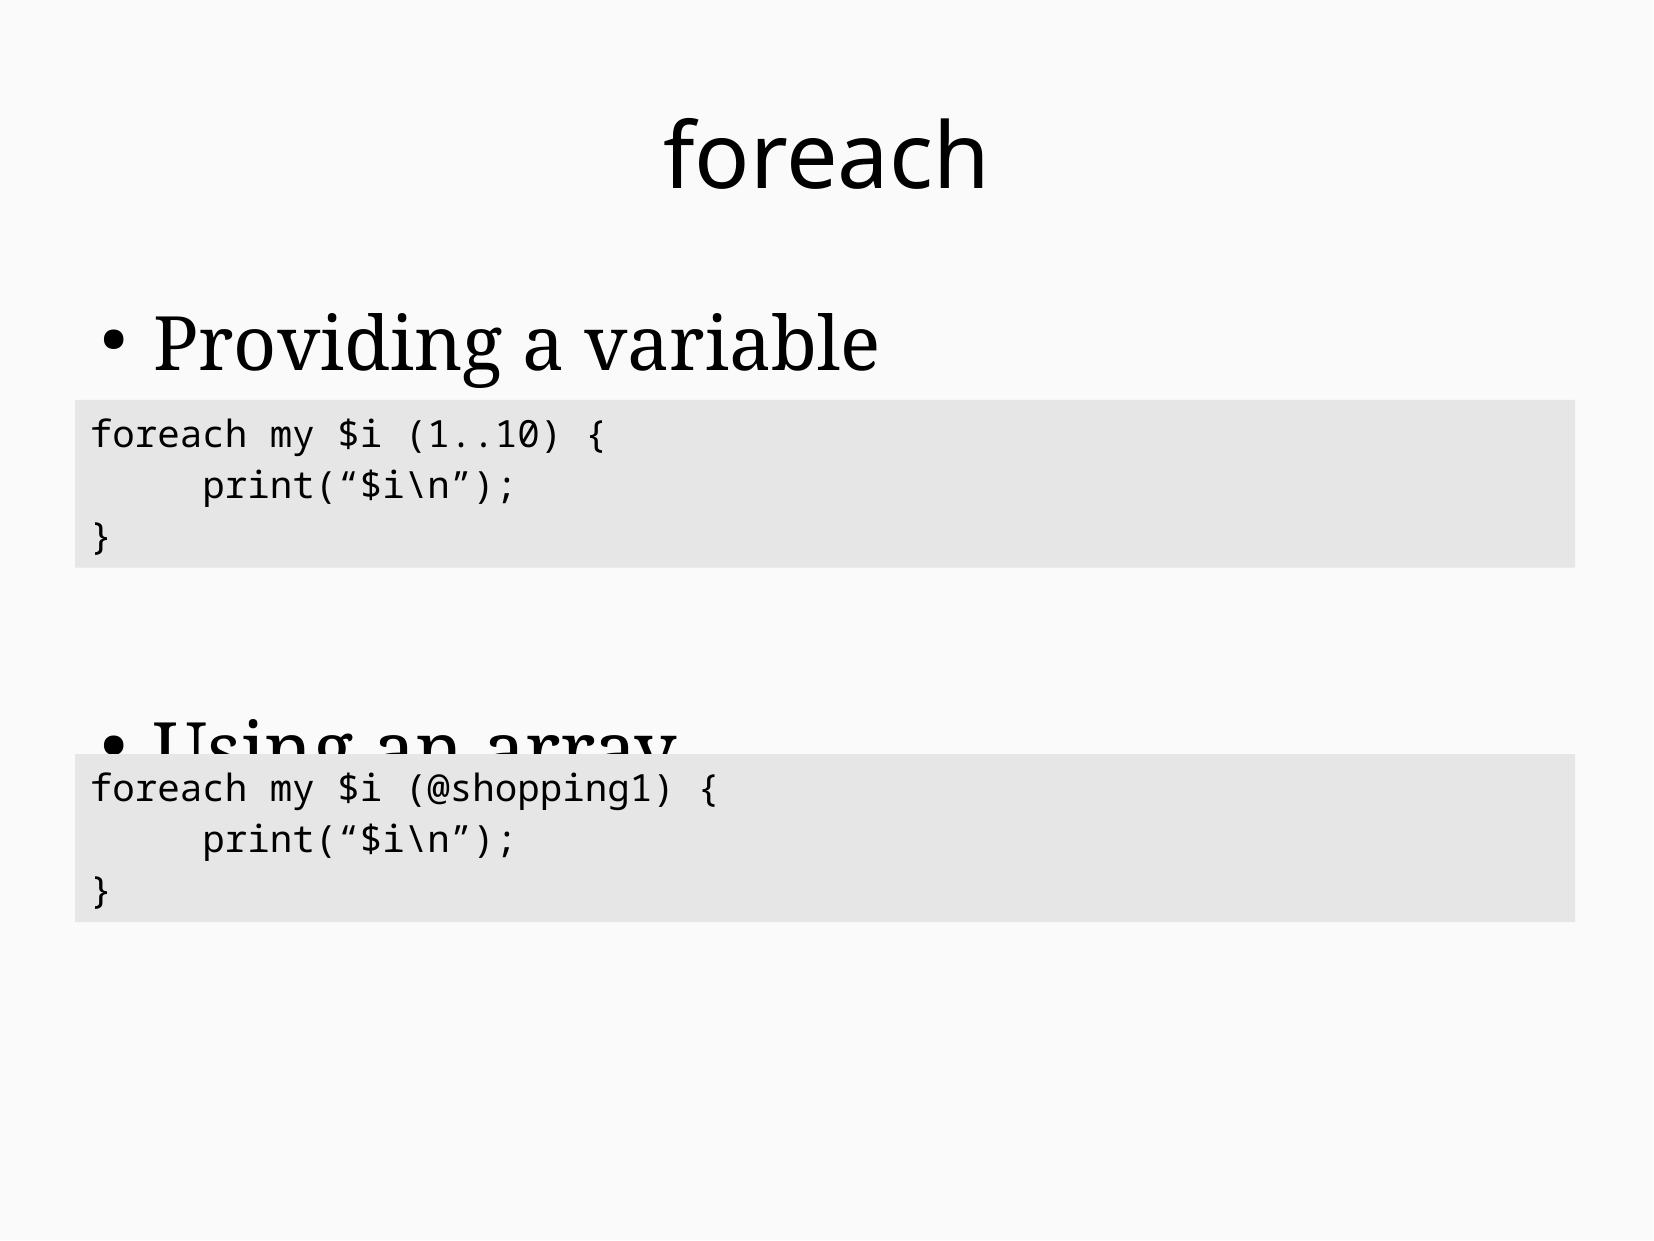

# foreach
Providing a variable
Using an array
foreach my $i (1..10) {
 print(“$i\n”);
}
foreach my $i (@shopping1) {
 print(“$i\n”);
}